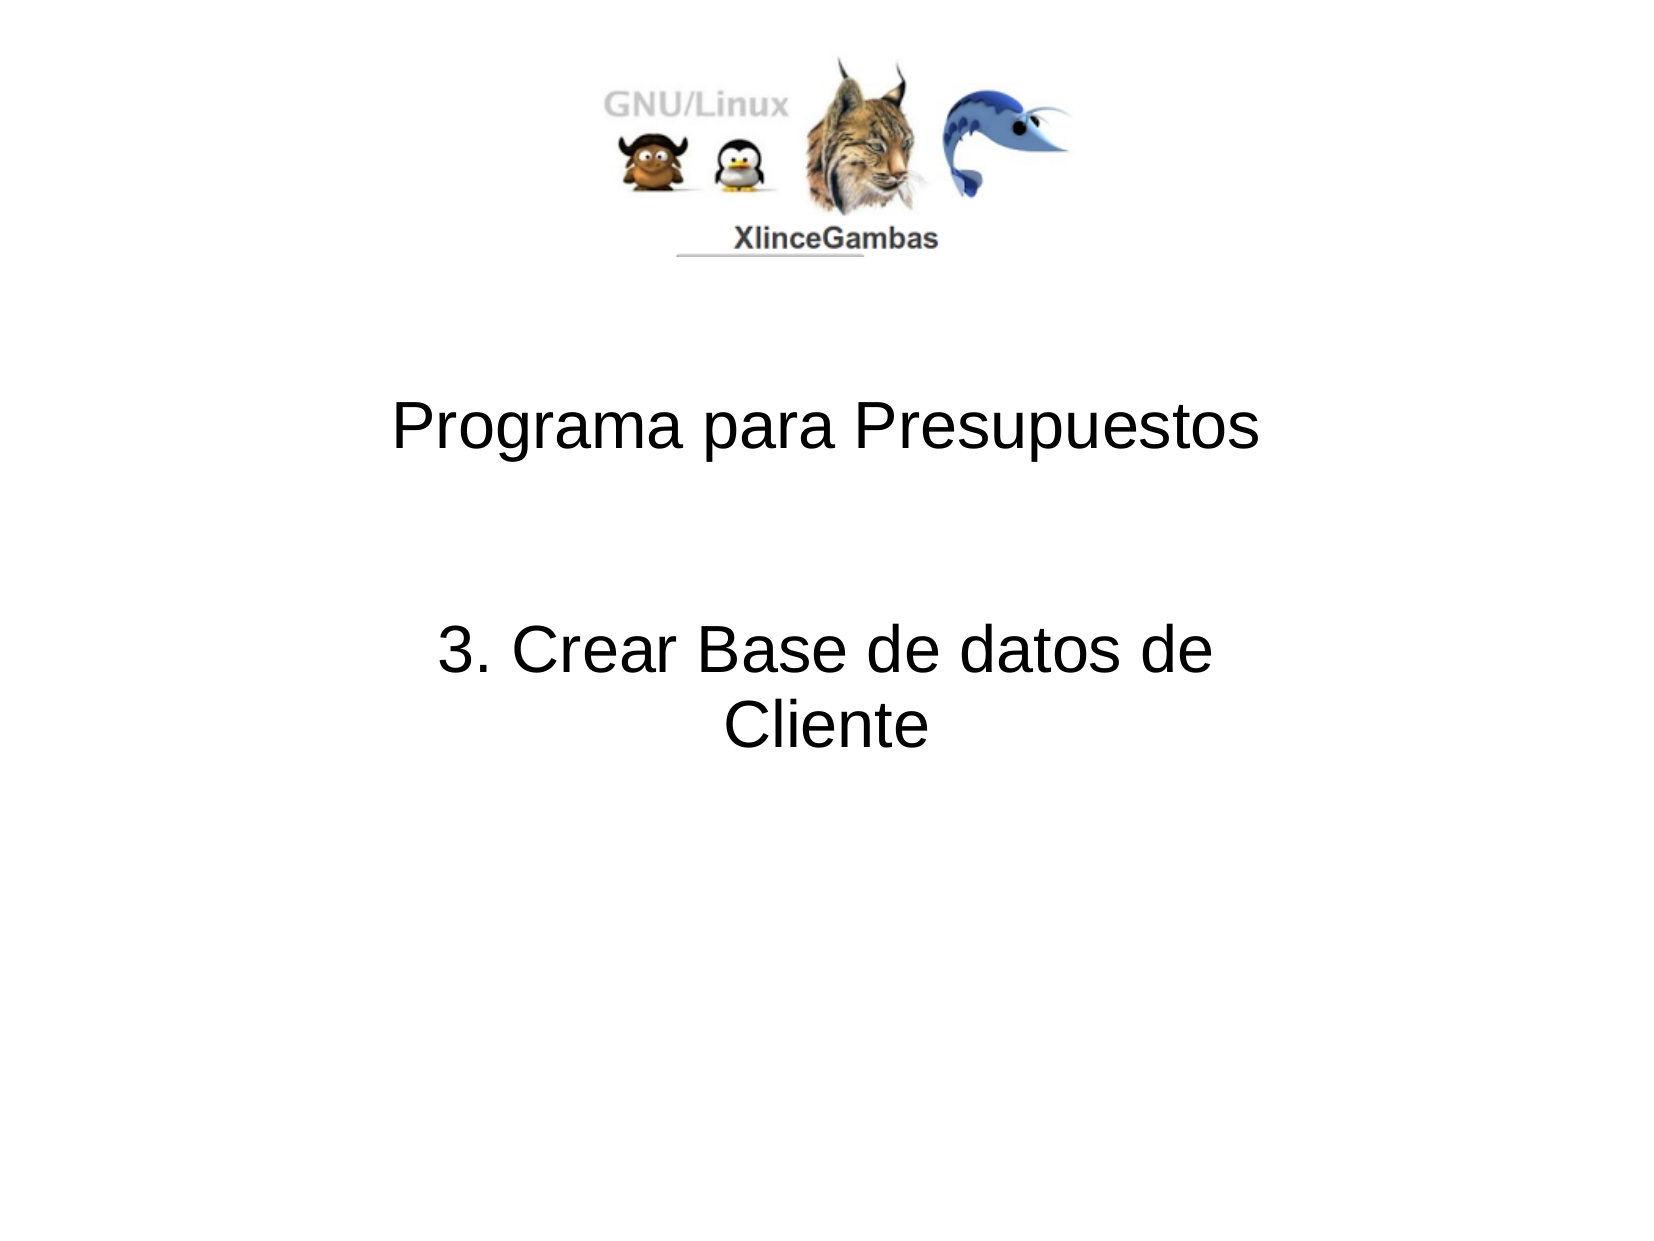

# Programa para Presupuestos
3. Crear Base de datos de
Cliente